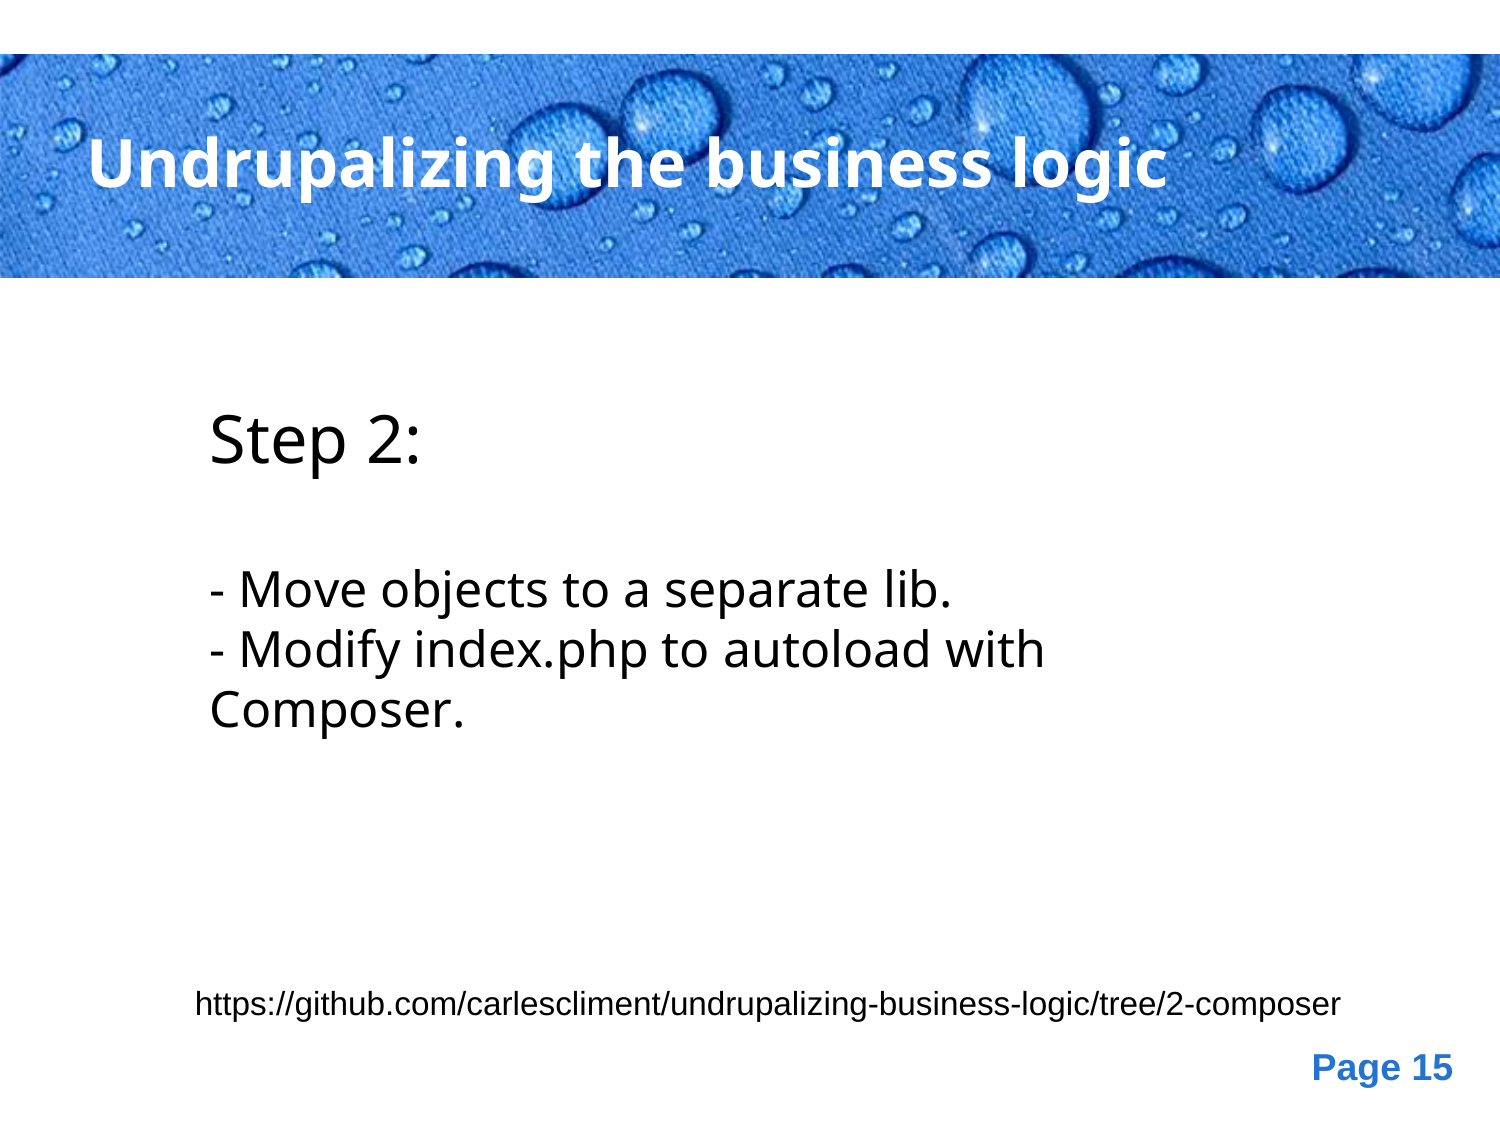

Undrupalizing the business logic
Step 2:
- Move objects to a separate lib.
- Modify index.php to autoload with Composer.
https://github.com/carlescliment/undrupalizing-business-logic/tree/2-composer